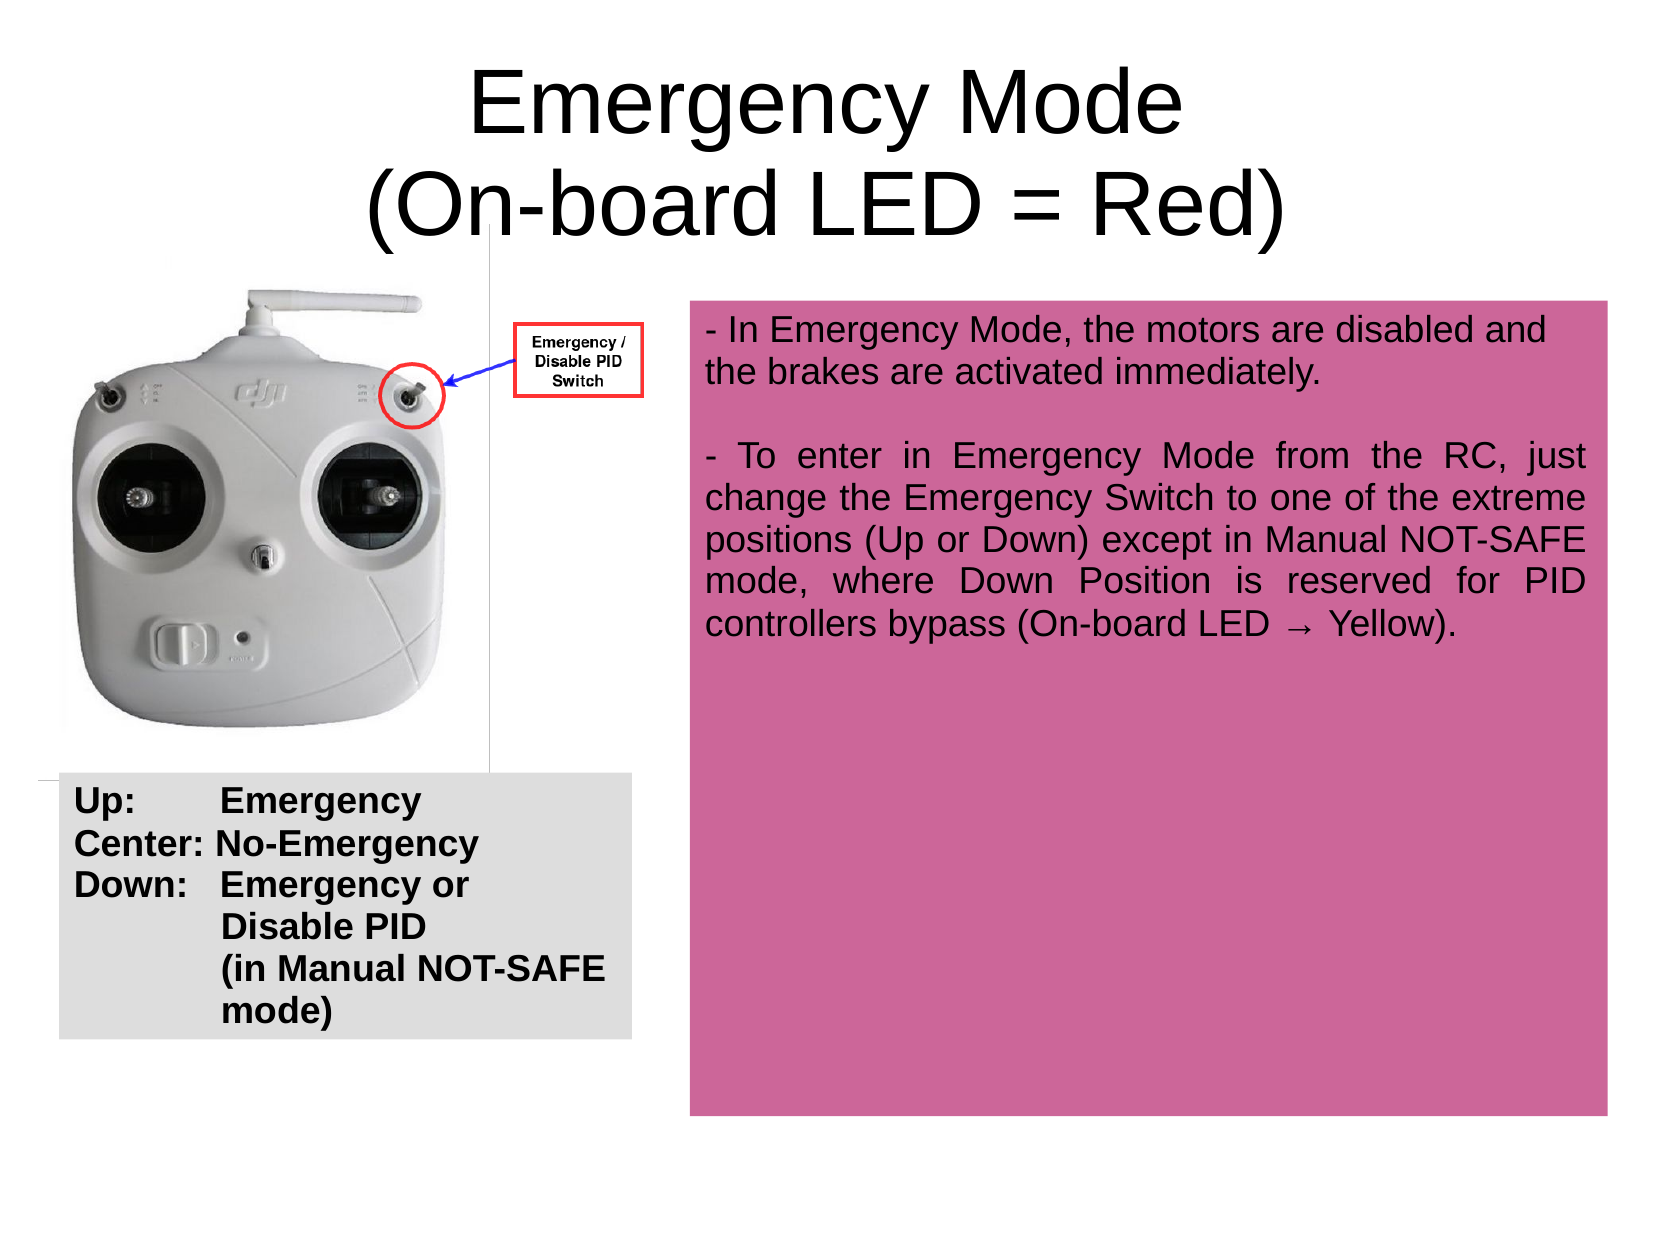

# Emergency Mode (On-board LED = Red)
- In Emergency Mode, the motors are disabled and the brakes are activated immediately.
- To enter in Emergency Mode from the RC, just change the Emergency Switch to one of the extreme positions (Up or Down) except in Manual NOT-SAFE mode, where Down Position is reserved for PID controllers bypass (On-board LED → Yellow).
Up: Emergency
Center: No-Emergency
Down: Emergency or
 Disable PID
 (in Manual NOT-SAFE
 mode)